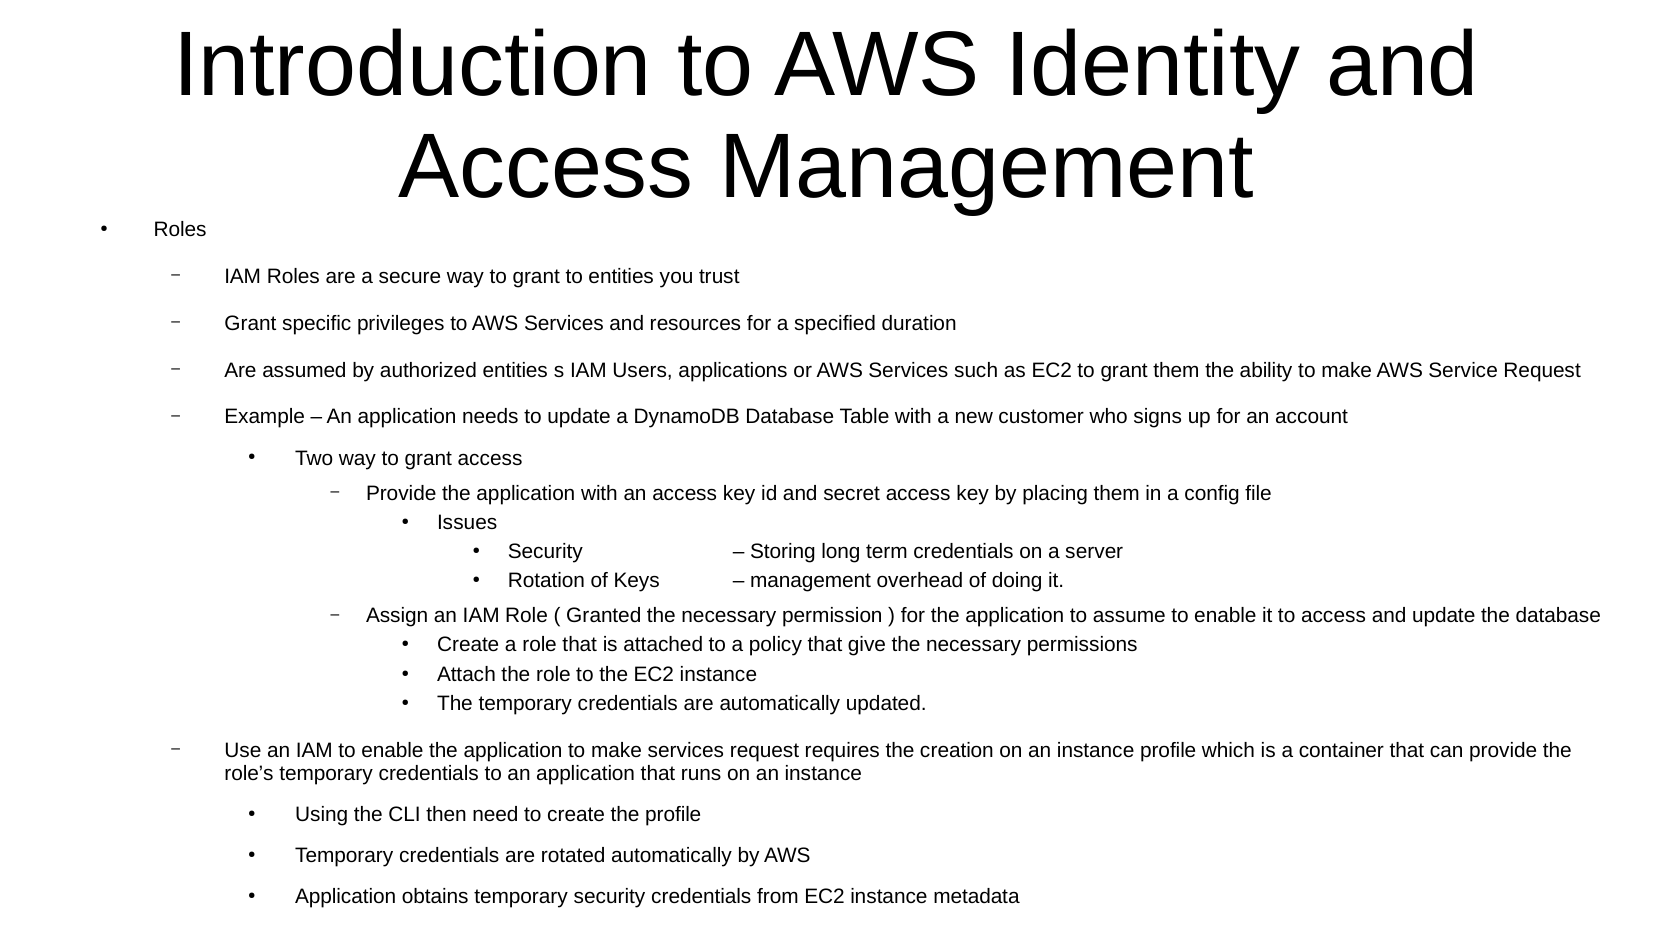

# Introduction to AWS Identity and Access Management
Roles
IAM Roles are a secure way to grant to entities you trust
Grant specific privileges to AWS Services and resources for a specified duration
Are assumed by authorized entities s IAM Users, applications or AWS Services such as EC2 to grant them the ability to make AWS Service Request
Example – An application needs to update a DynamoDB Database Table with a new customer who signs up for an account
Two way to grant access
Provide the application with an access key id and secret access key by placing them in a config file
Issues
Security		– Storing long term credentials on a server
Rotation of Keys	– management overhead of doing it.
Assign an IAM Role ( Granted the necessary permission ) for the application to assume to enable it to access and update the database
Create a role that is attached to a policy that give the necessary permissions
Attach the role to the EC2 instance
The temporary credentials are automatically updated.
Use an IAM to enable the application to make services request requires the creation on an instance profile which is a container that can provide the role’s temporary credentials to an application that runs on an instance
Using the CLI then need to create the profile
Temporary credentials are rotated automatically by AWS
Application obtains temporary security credentials from EC2 instance metadata